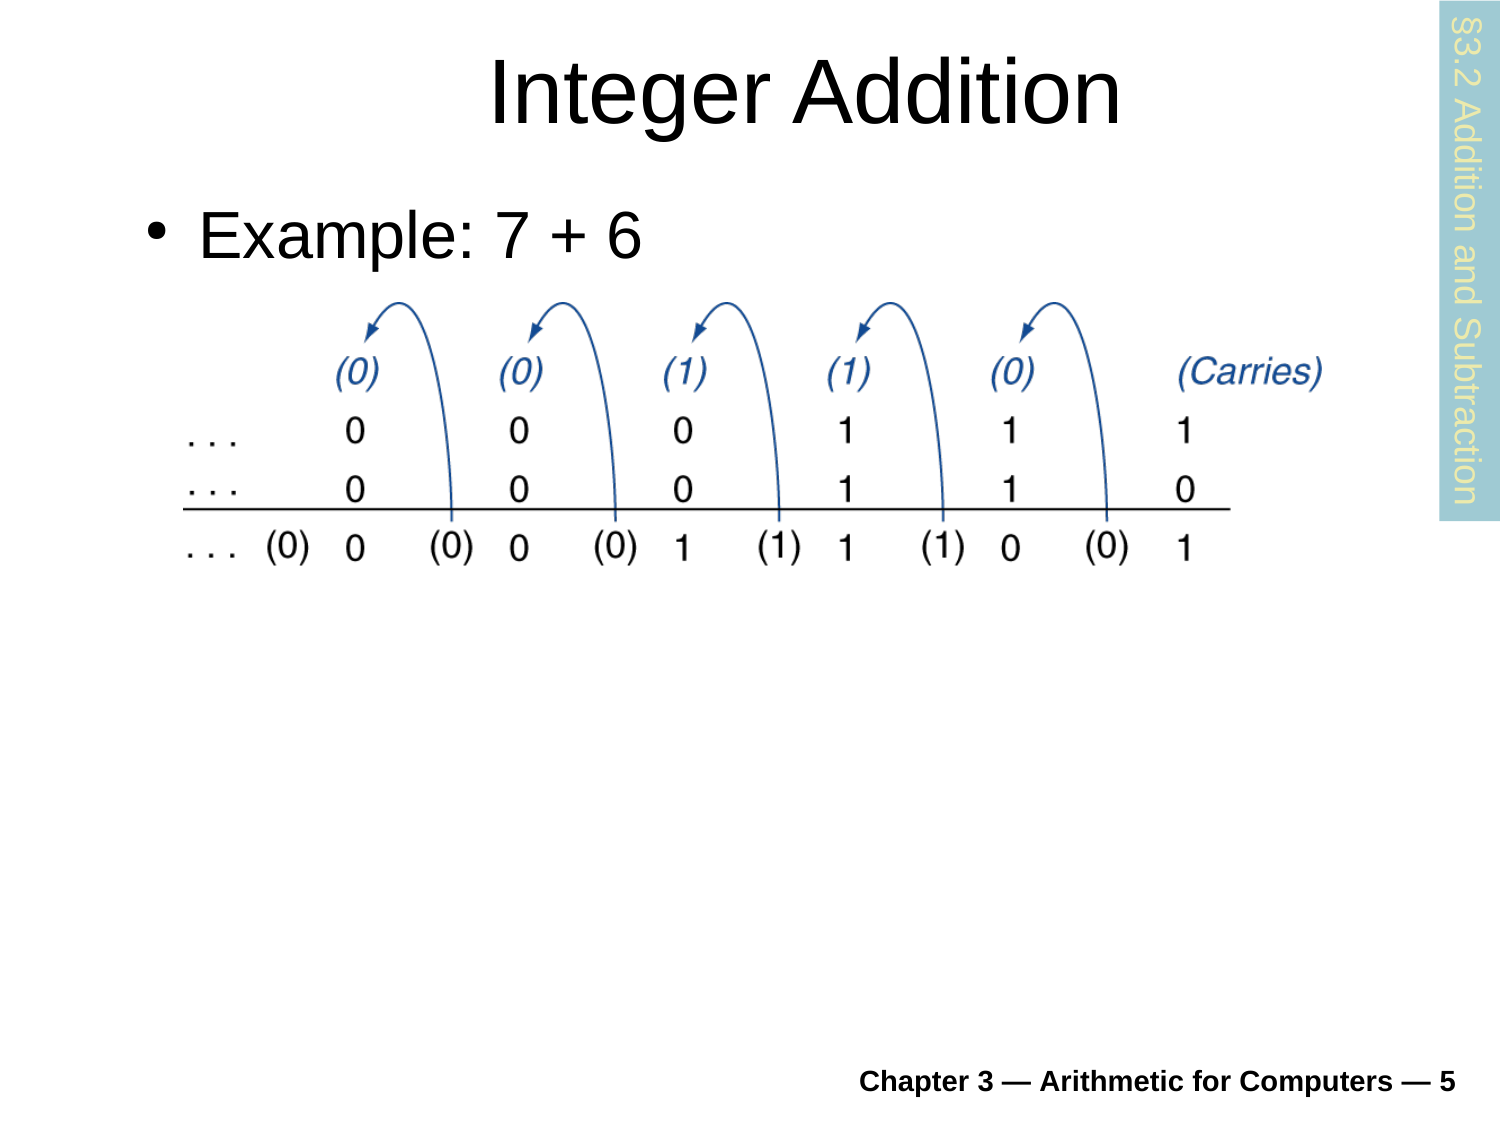

# Integer Addition
Example: 7 + 6
§3.2 Addition and Subtraction
Chapter 3 — Arithmetic for Computers —